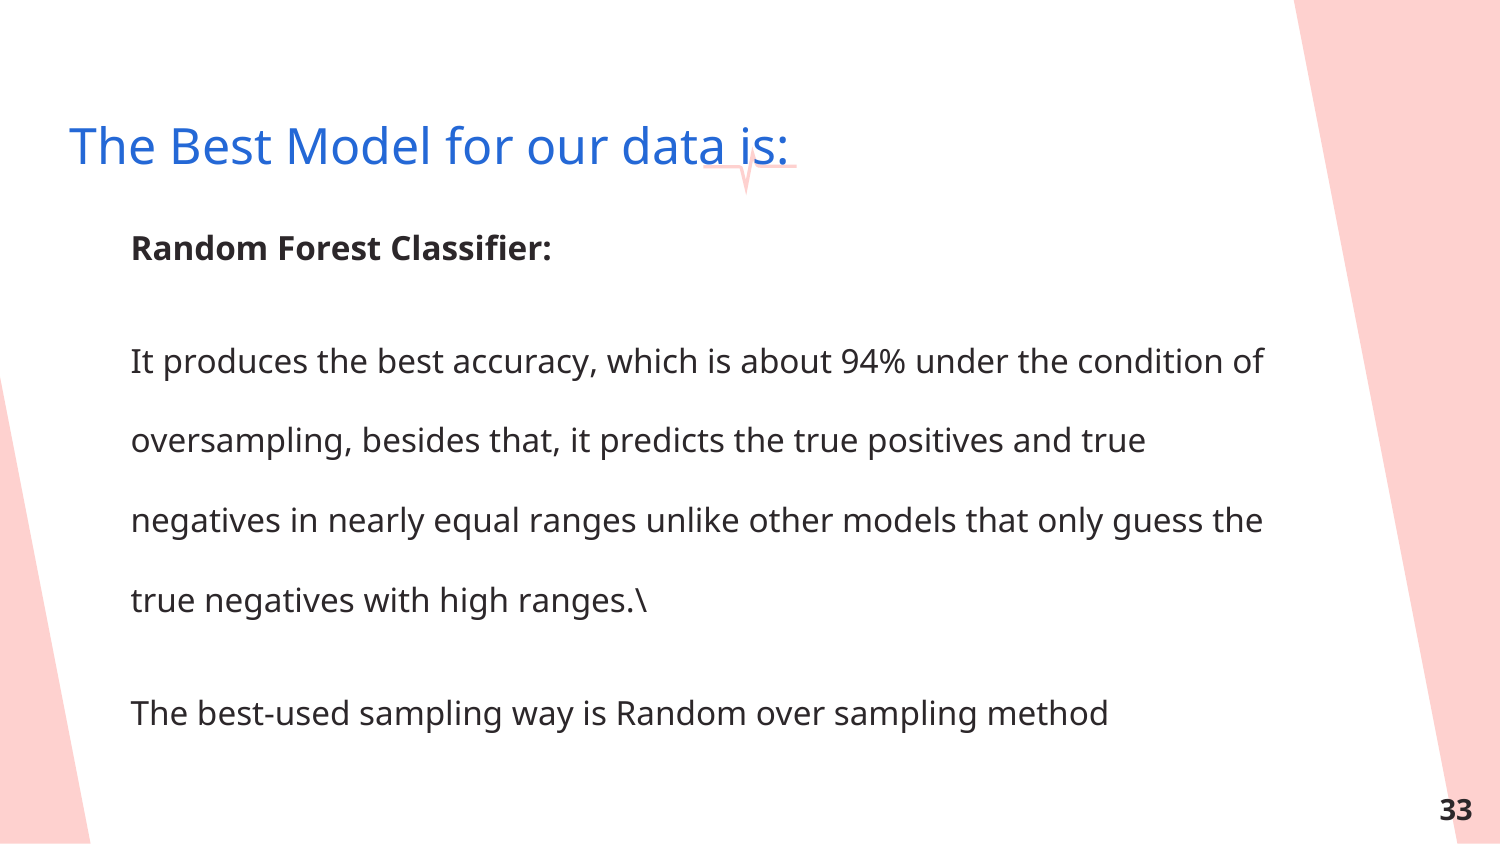

# The Best Model for our data is:
Random Forest Classifier:
It produces the best accuracy, which is about 94% under the condition of oversampling, besides that, it predicts the true positives and true negatives in nearly equal ranges unlike other models that only guess the true negatives with high ranges.\
The best-used sampling way is Random over sampling method
33